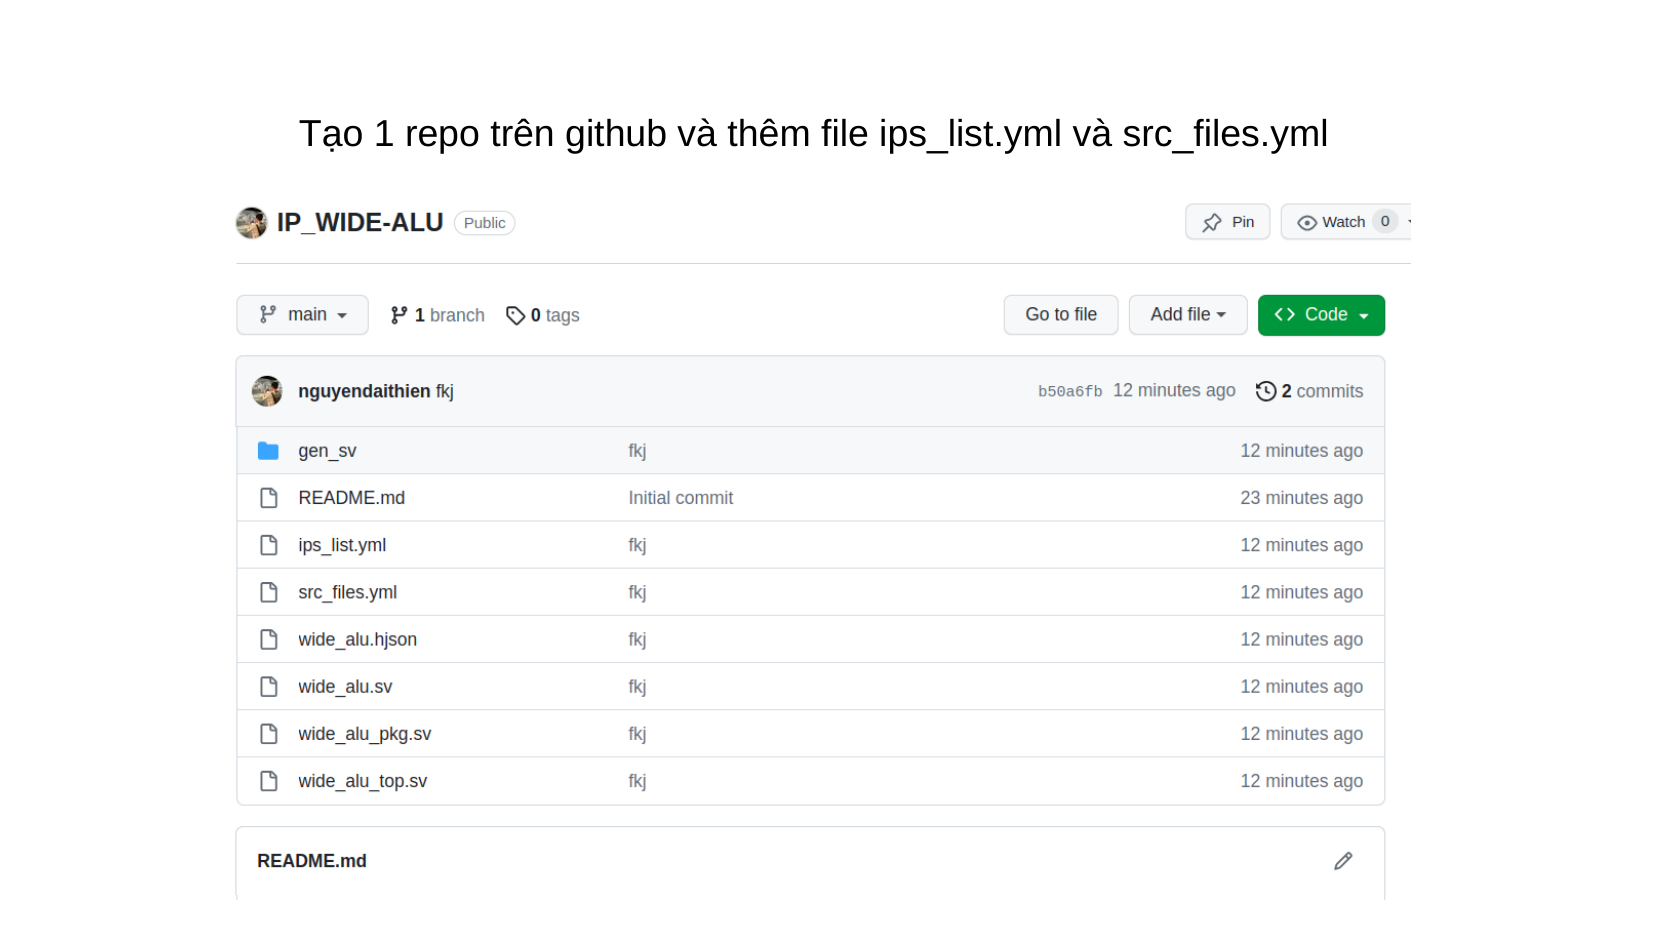

Tạo 1 repo trên github và thêm file ips_list.yml và src_files.yml